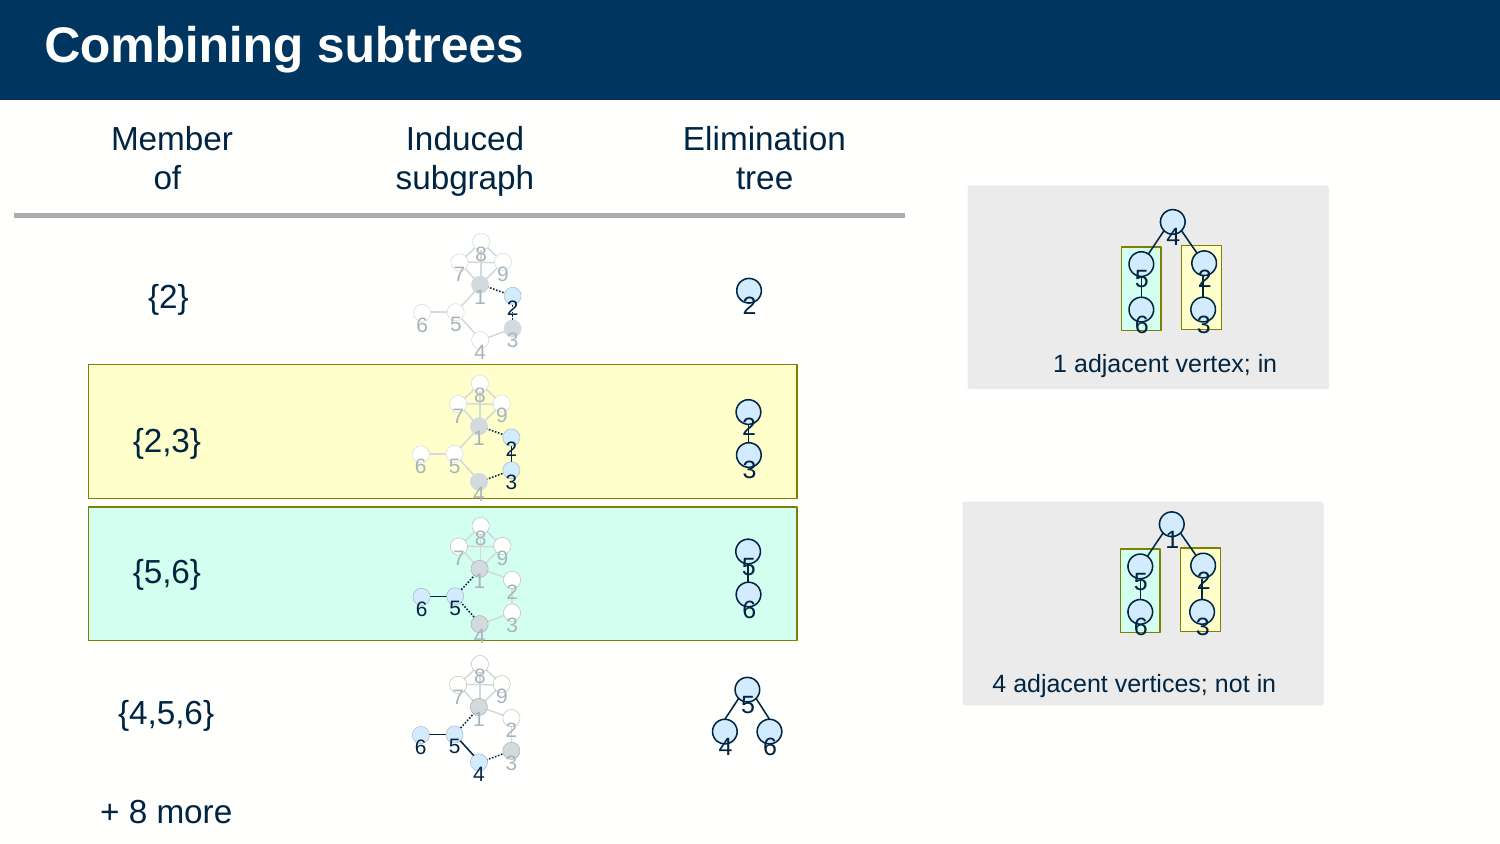

# Combining subtrees
Member of
Induced subgraph
Elimination tree
4
2
5
6
3
1 adjacent vertex; in
8
9
7
{2}
1
2
2
5
6
3
4
8
9
7
2
{2,3}
1
2
3
5
6
3
4
1
2
5
6
3
4 adjacent vertices; not in
8
9
7
5
{5,6}
1
2
6
5
6
3
4
8
9
7
5
{4,5,6}
1
2
4
6
5
6
3
4
+ 8 more